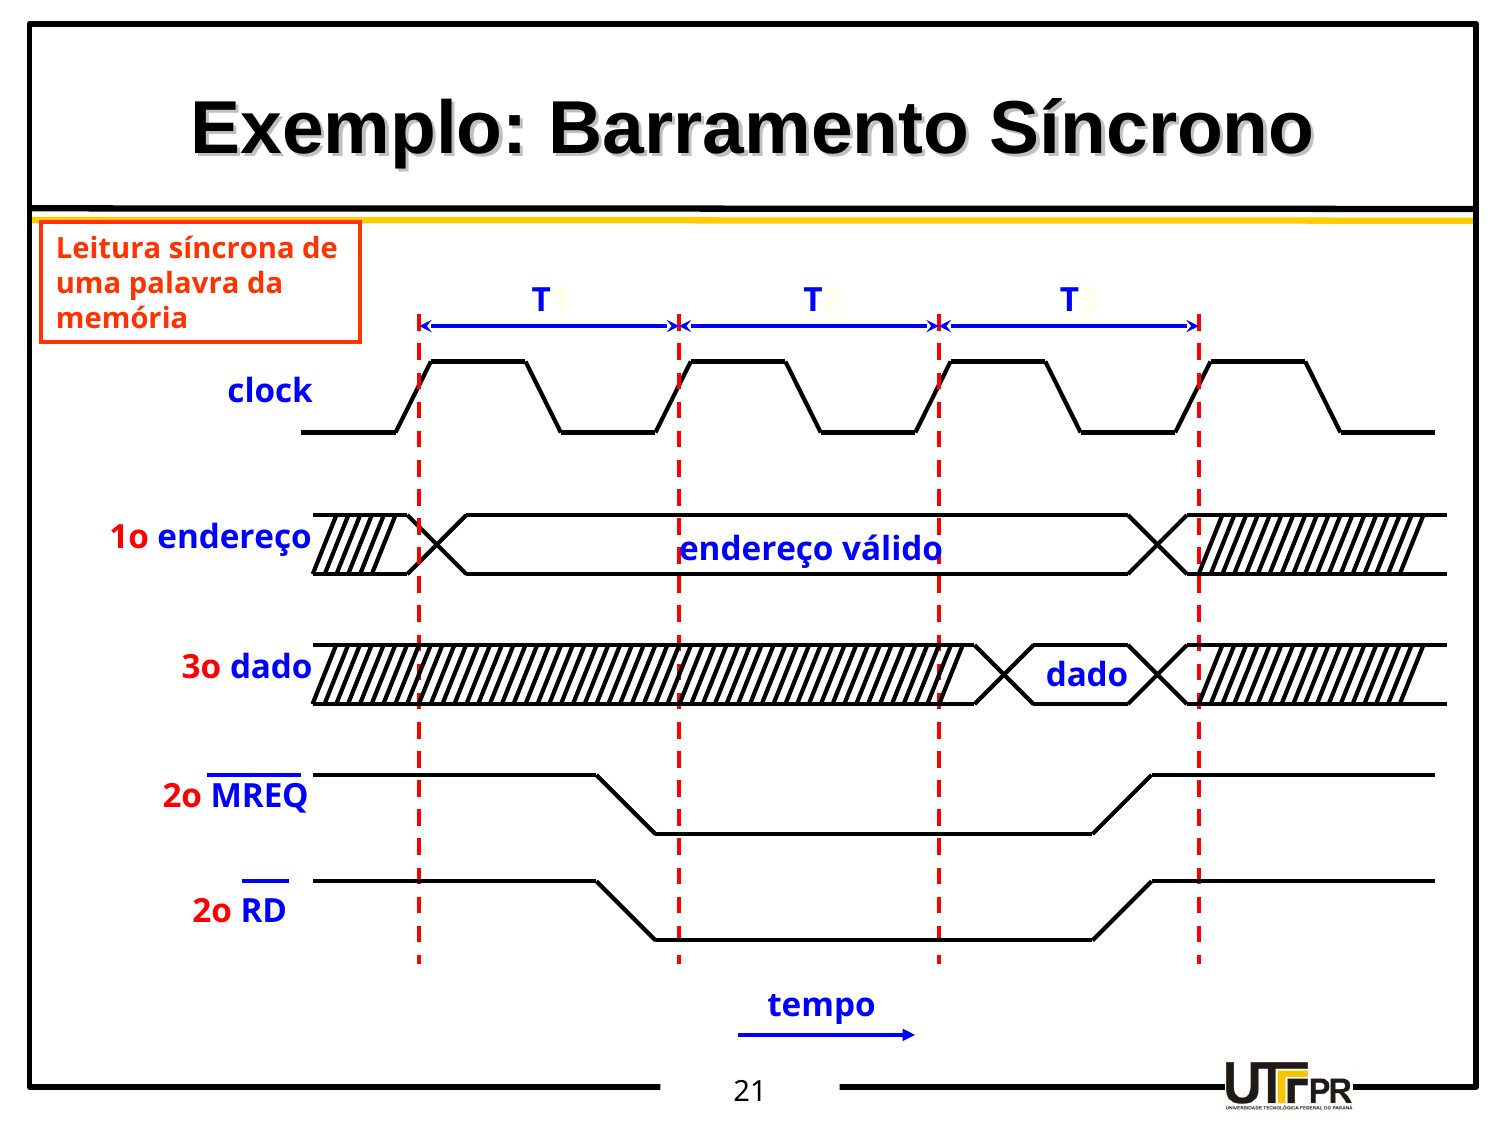

# Exemplo: Barramento Síncrono
Leitura síncrona de uma palavra da memória
T1
T2
T3
clock
1o endereço
endereço válido
3o dado
dado
2o MREQ
2o RD
tempo